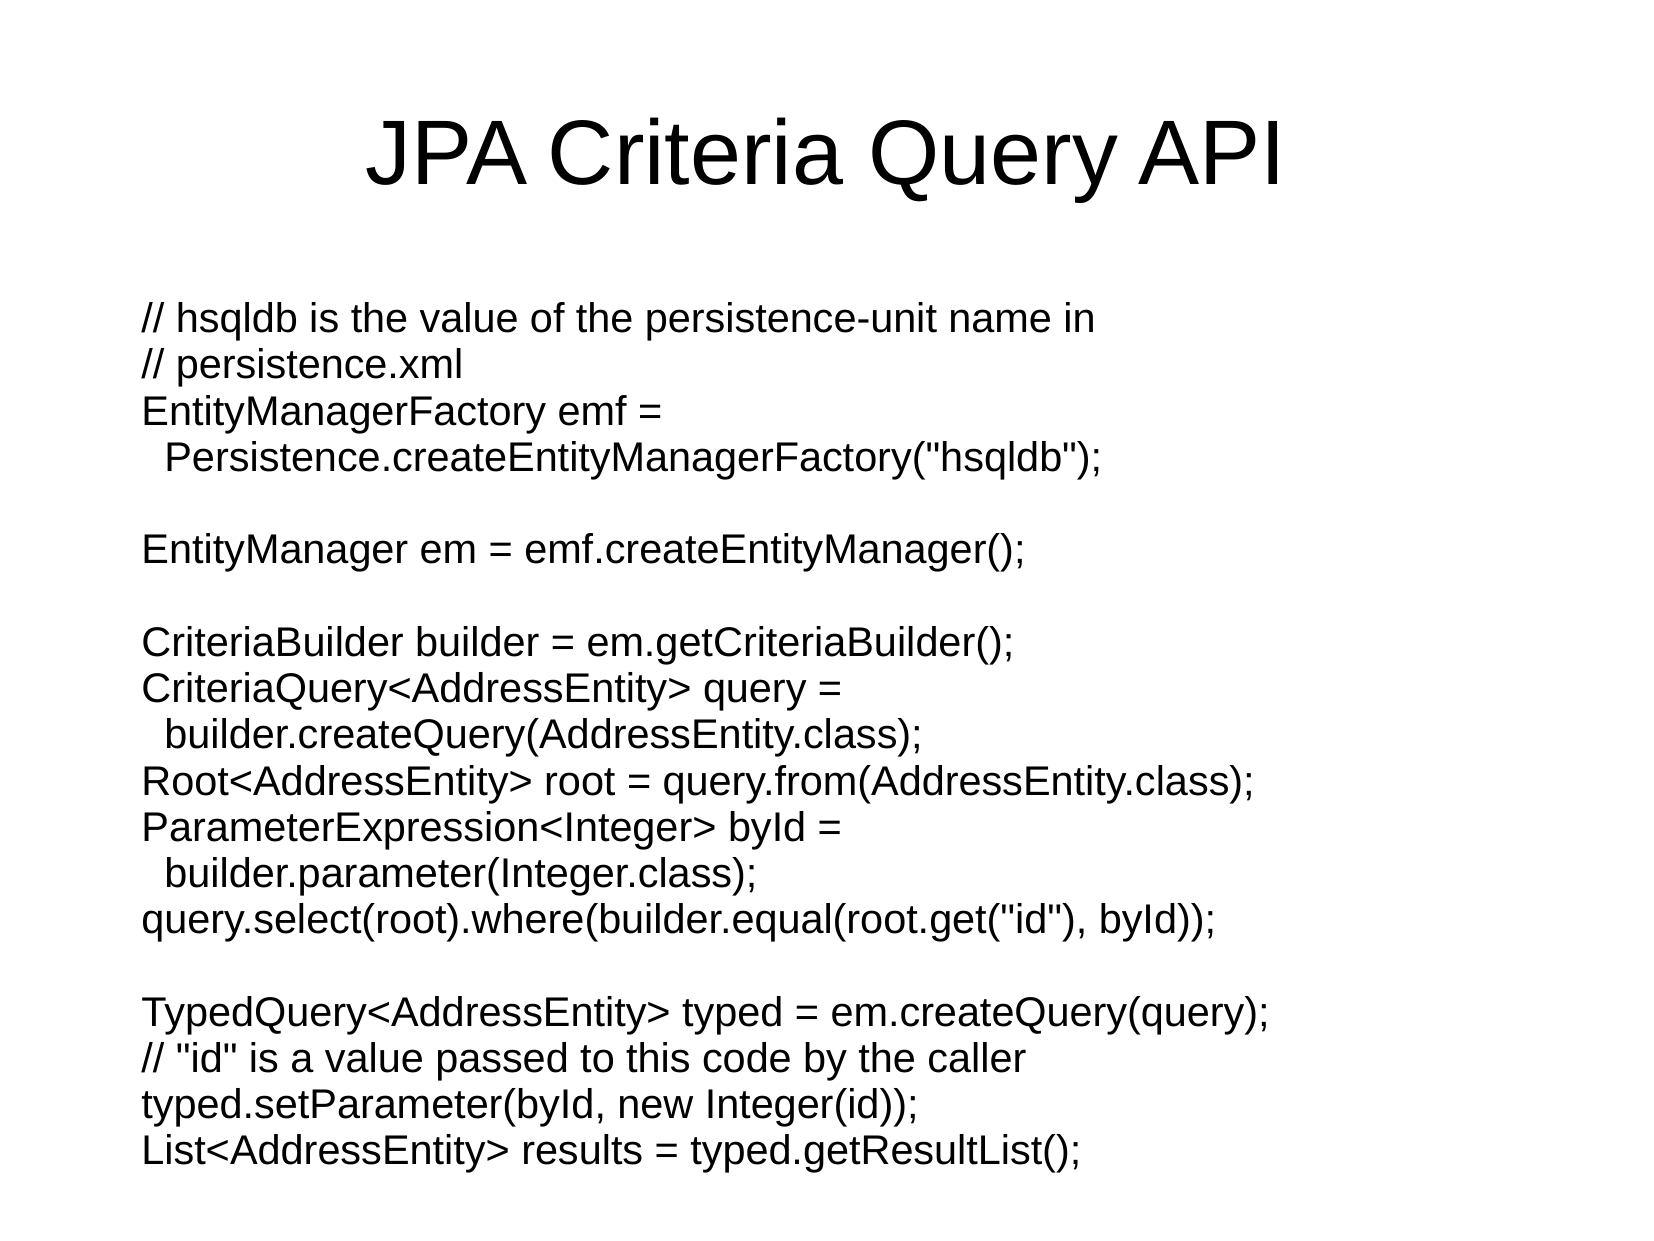

# JPA Criteria Query API
// hsqldb is the value of the persistence-unit name in
// persistence.xml
EntityManagerFactory emf =
 Persistence.createEntityManagerFactory("hsqldb");
EntityManager em = emf.createEntityManager();
CriteriaBuilder builder = em.getCriteriaBuilder();
CriteriaQuery<AddressEntity> query =
 builder.createQuery(AddressEntity.class);
Root<AddressEntity> root = query.from(AddressEntity.class);
ParameterExpression<Integer> byId =
 builder.parameter(Integer.class);
query.select(root).where(builder.equal(root.get("id"), byId));
TypedQuery<AddressEntity> typed = em.createQuery(query);
// "id" is a value passed to this code by the caller
typed.setParameter(byId, new Integer(id));
List<AddressEntity> results = typed.getResultList();